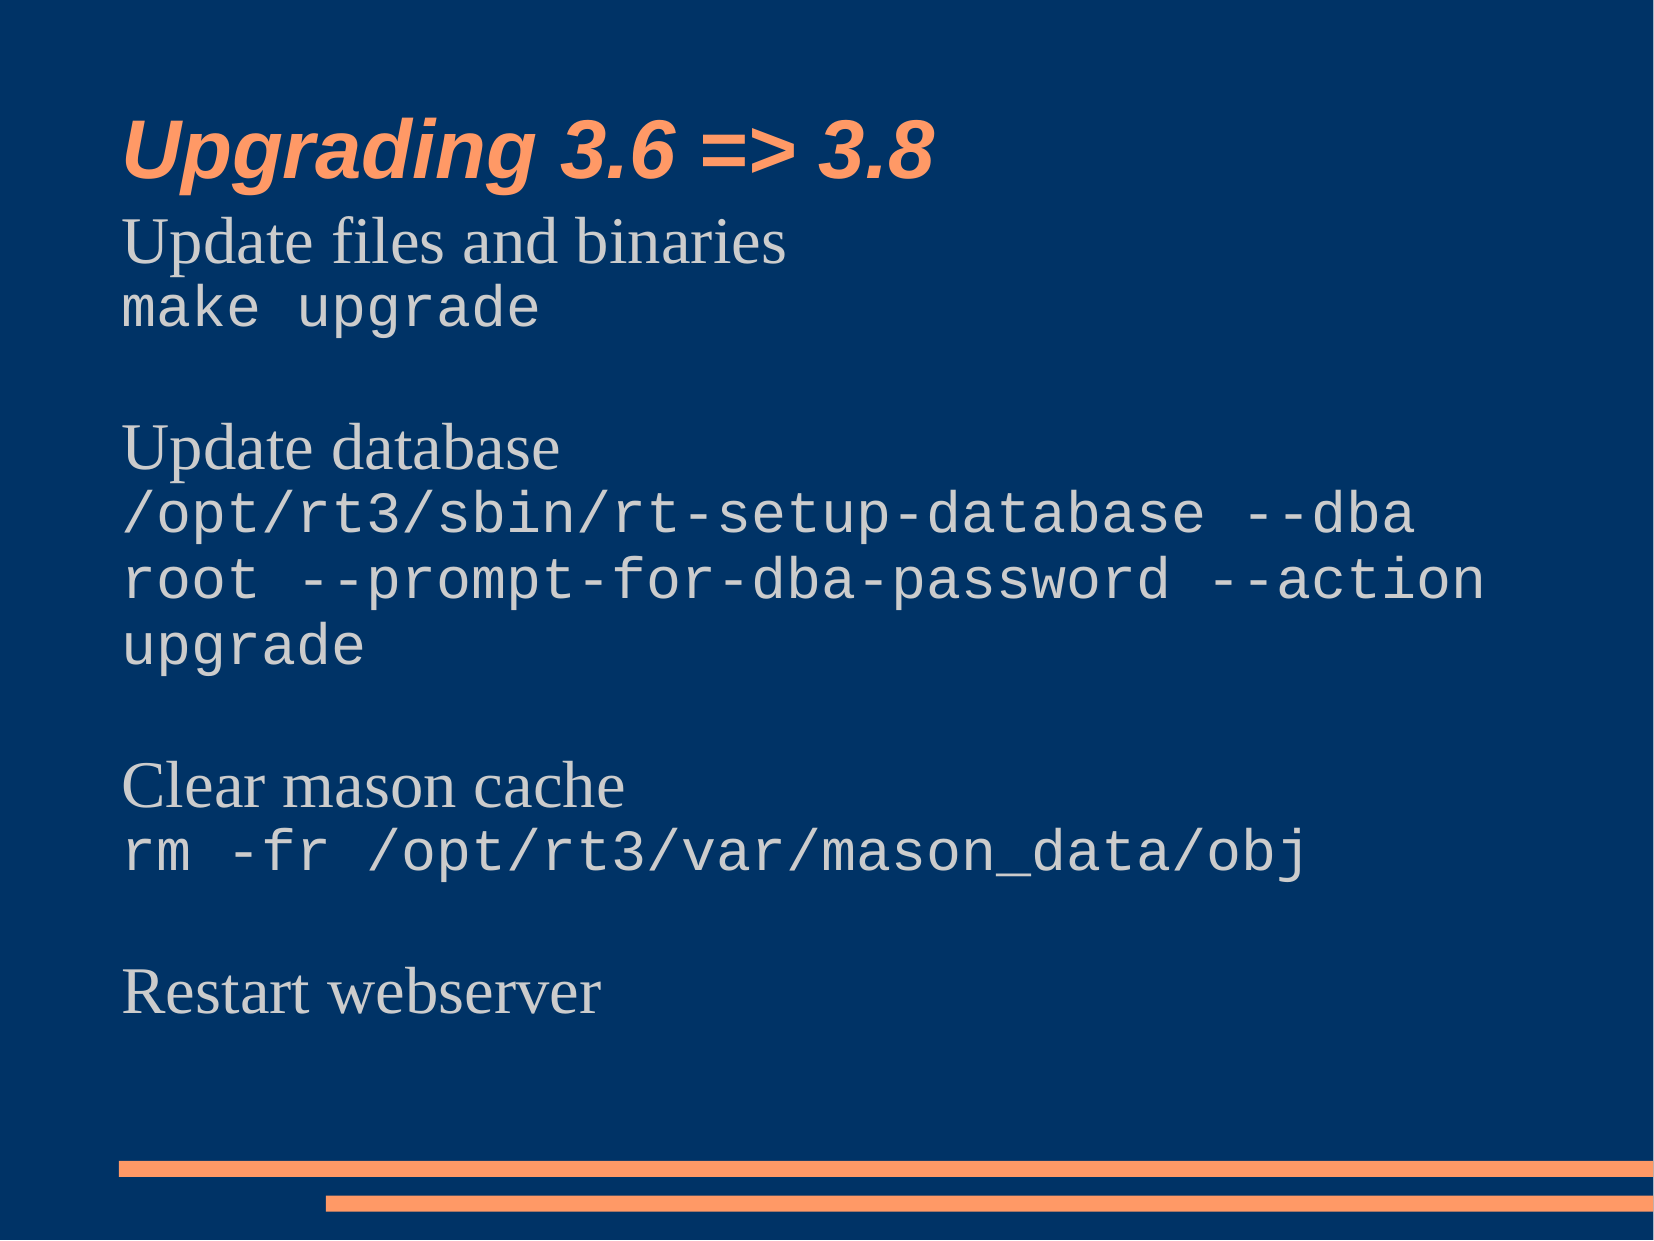

# Upgrading 3.6 => 3.8
Update files and binaries
make upgrade
Update database
/opt/rt3/sbin/rt-setup-database --dba root --prompt-for-dba-password --action upgrade
Clear mason cache
rm -fr /opt/rt3/var/mason_data/obj
Restart webserver